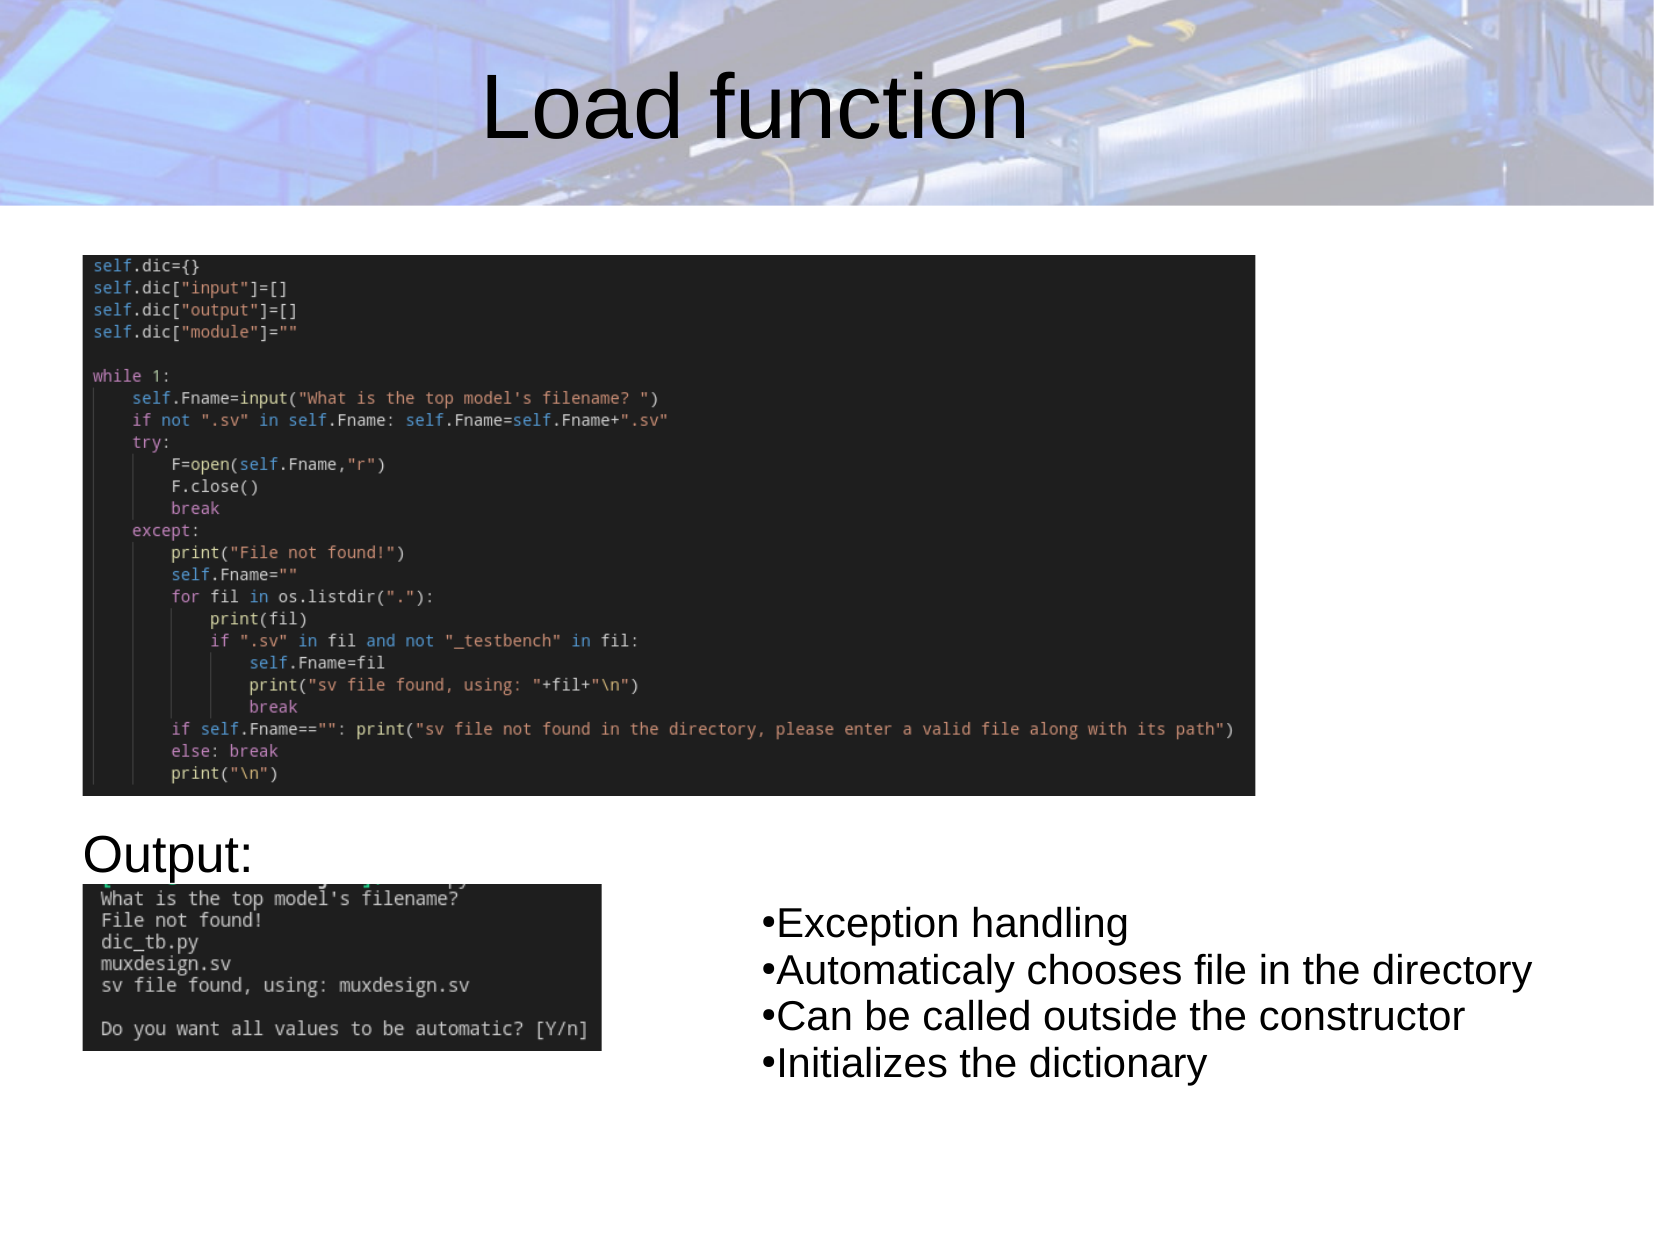

# Load function
Output:
Exception handling
Automaticaly chooses file in the directory
Can be called outside the constructor
Initializes the dictionary